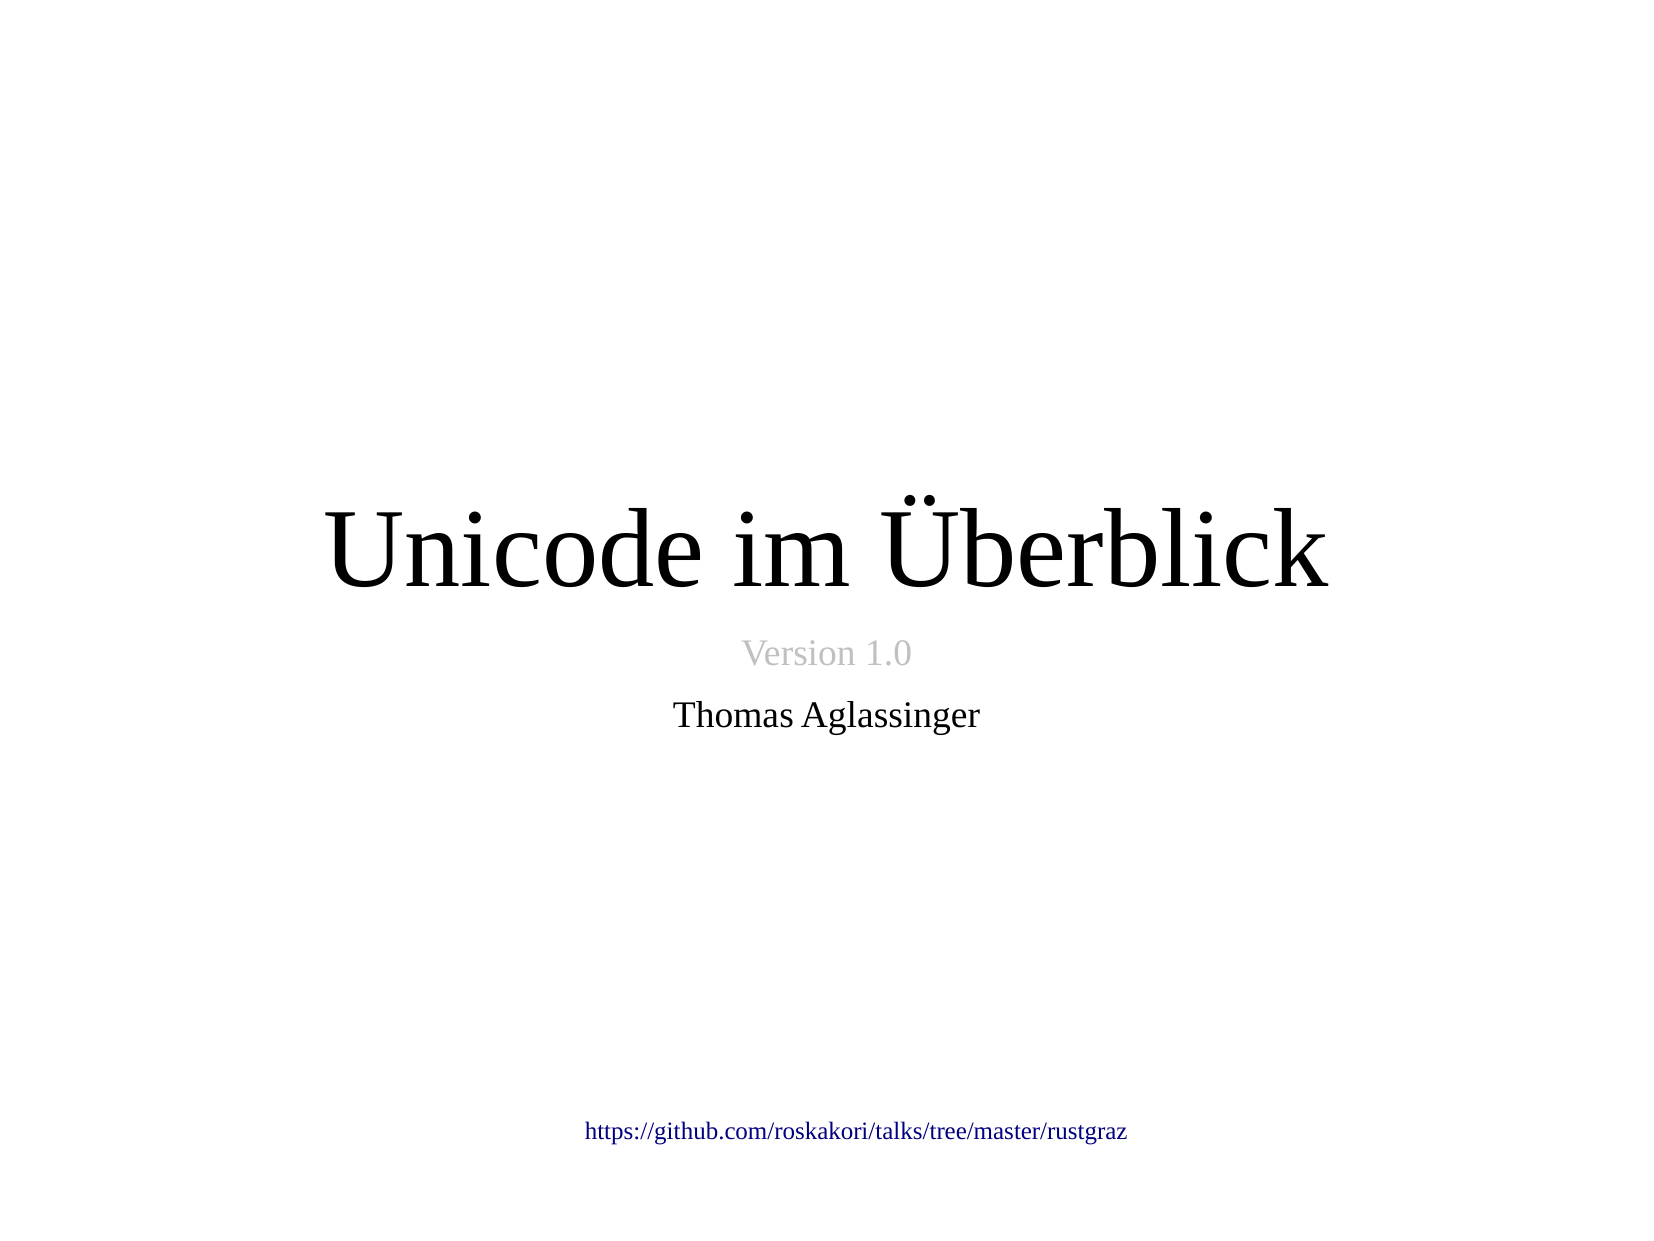

# Unicode im Überblick Version 1.0 Thomas Aglassinger
https://github.com/roskakori/talks/tree/master/rustgraz